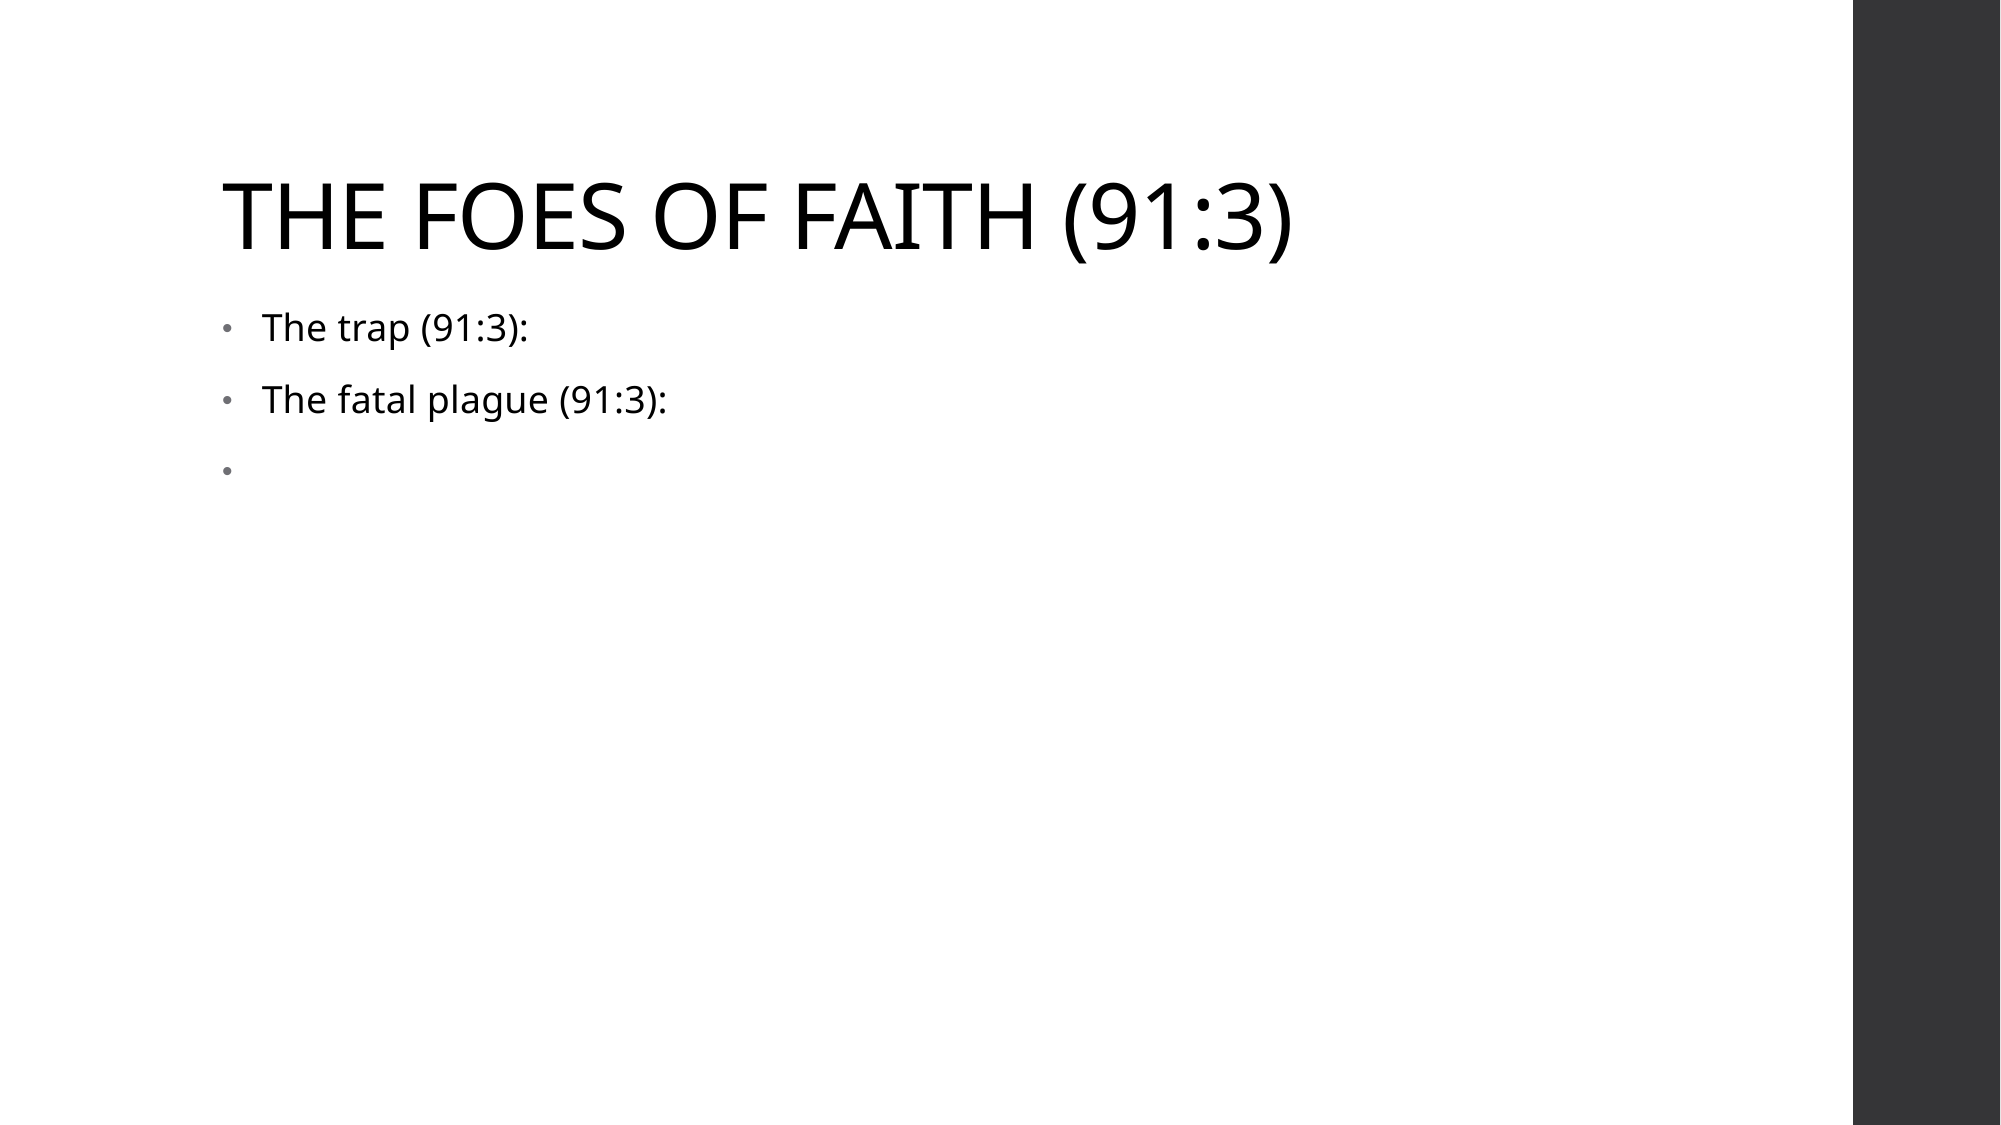

# THE FOES OF FAITH (91:3)
 The trap (91:3):
 The fatal plague (91:3):